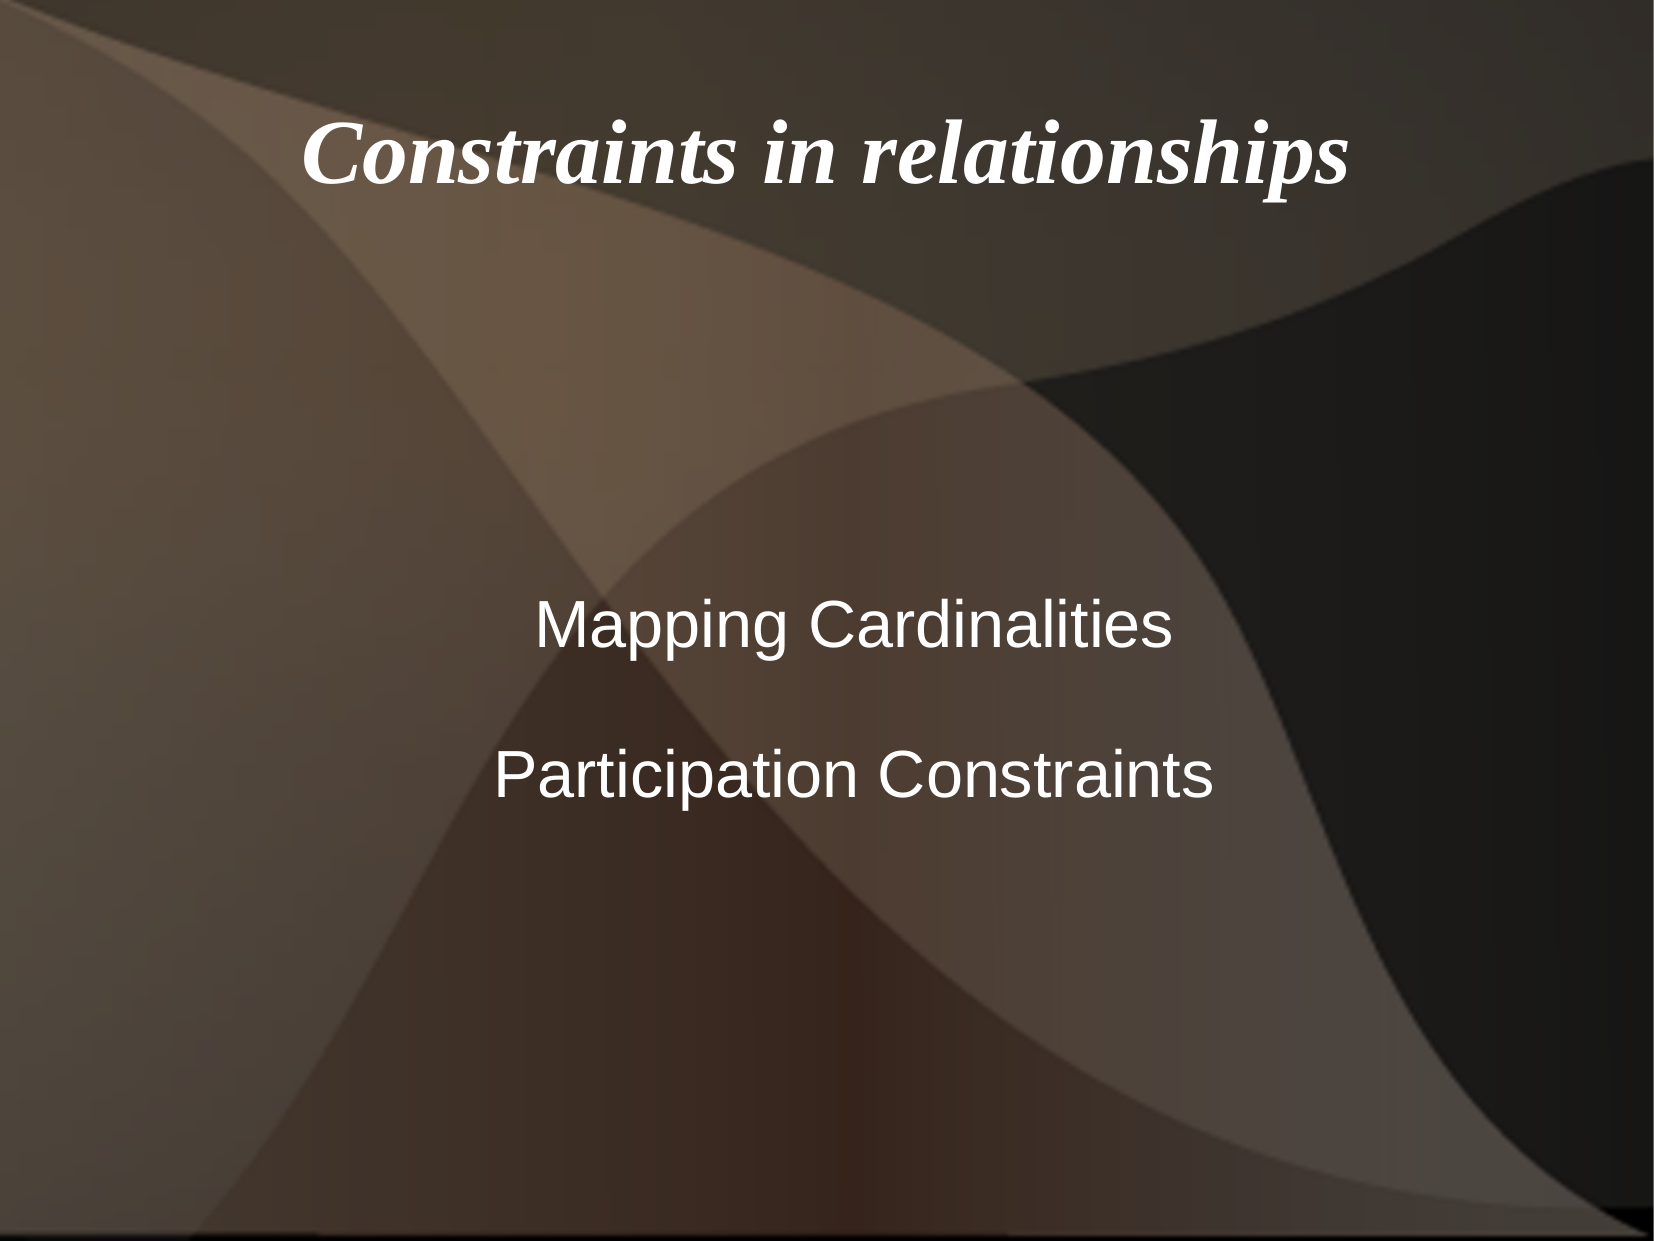

# Constraints in relationships
Mapping Cardinalities
Participation Constraints